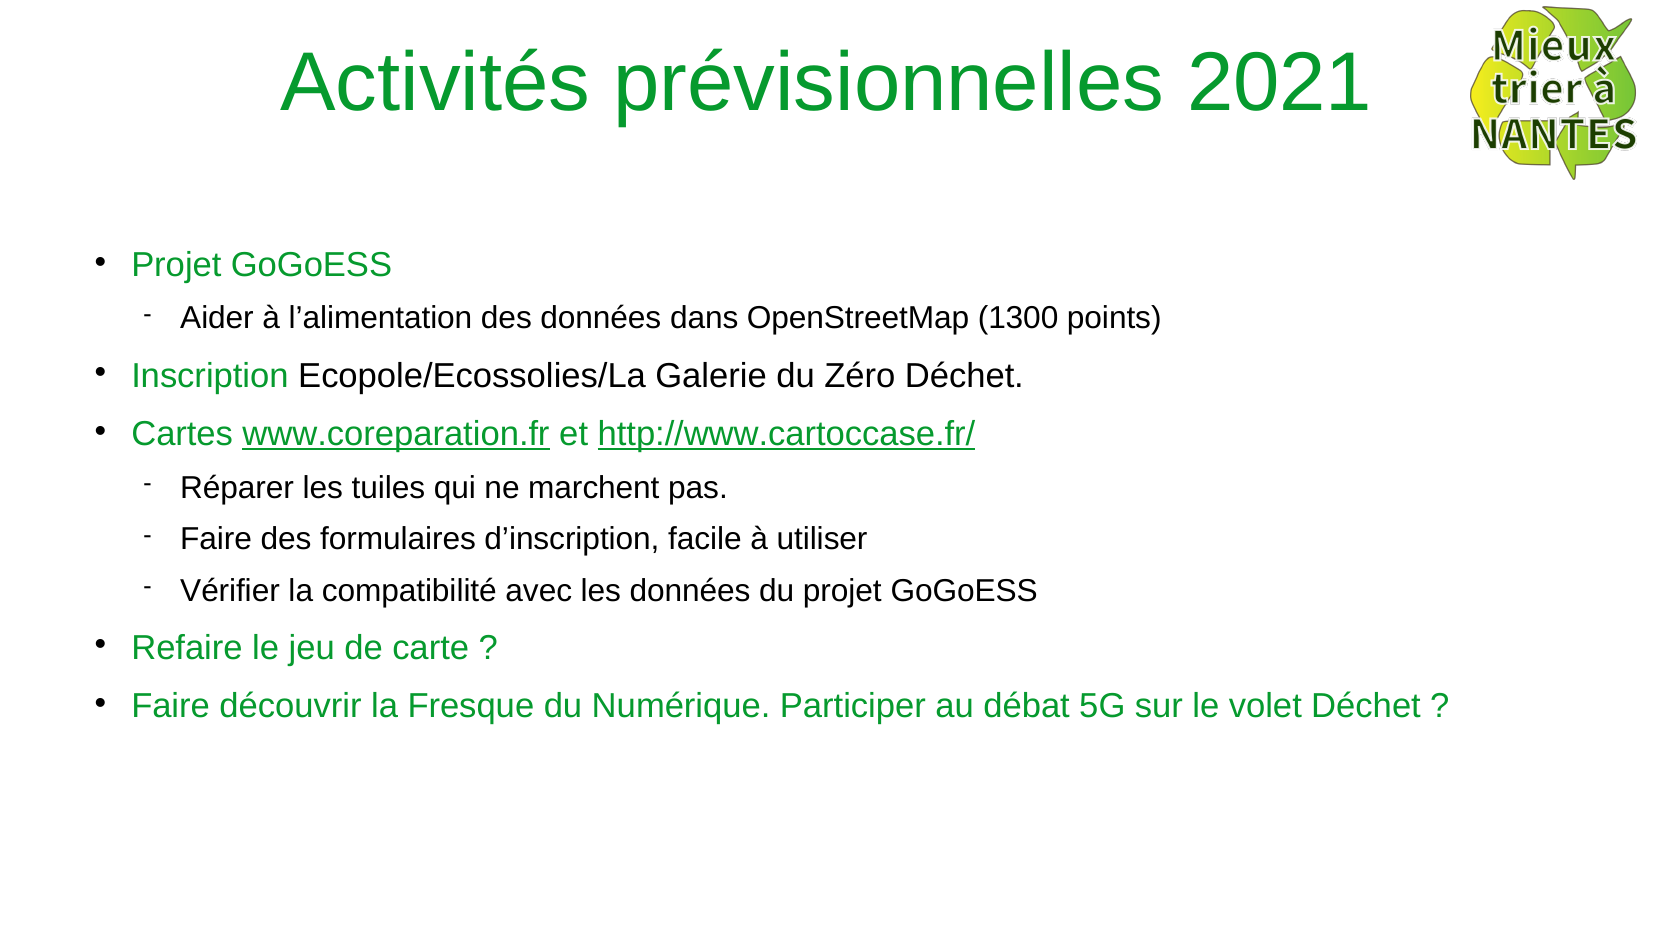

# Activités prévisionnelles 2021
Projet GoGoESS
Aider à l’alimentation des données dans OpenStreetMap (1300 points)
Inscription Ecopole/Ecossolies/La Galerie du Zéro Déchet.
Cartes www.coreparation.fr et http://www.cartoccase.fr/
Réparer les tuiles qui ne marchent pas.
Faire des formulaires d’inscription, facile à utiliser
Vérifier la compatibilité avec les données du projet GoGoESS
Refaire le jeu de carte ?
Faire découvrir la Fresque du Numérique. Participer au débat 5G sur le volet Déchet ?